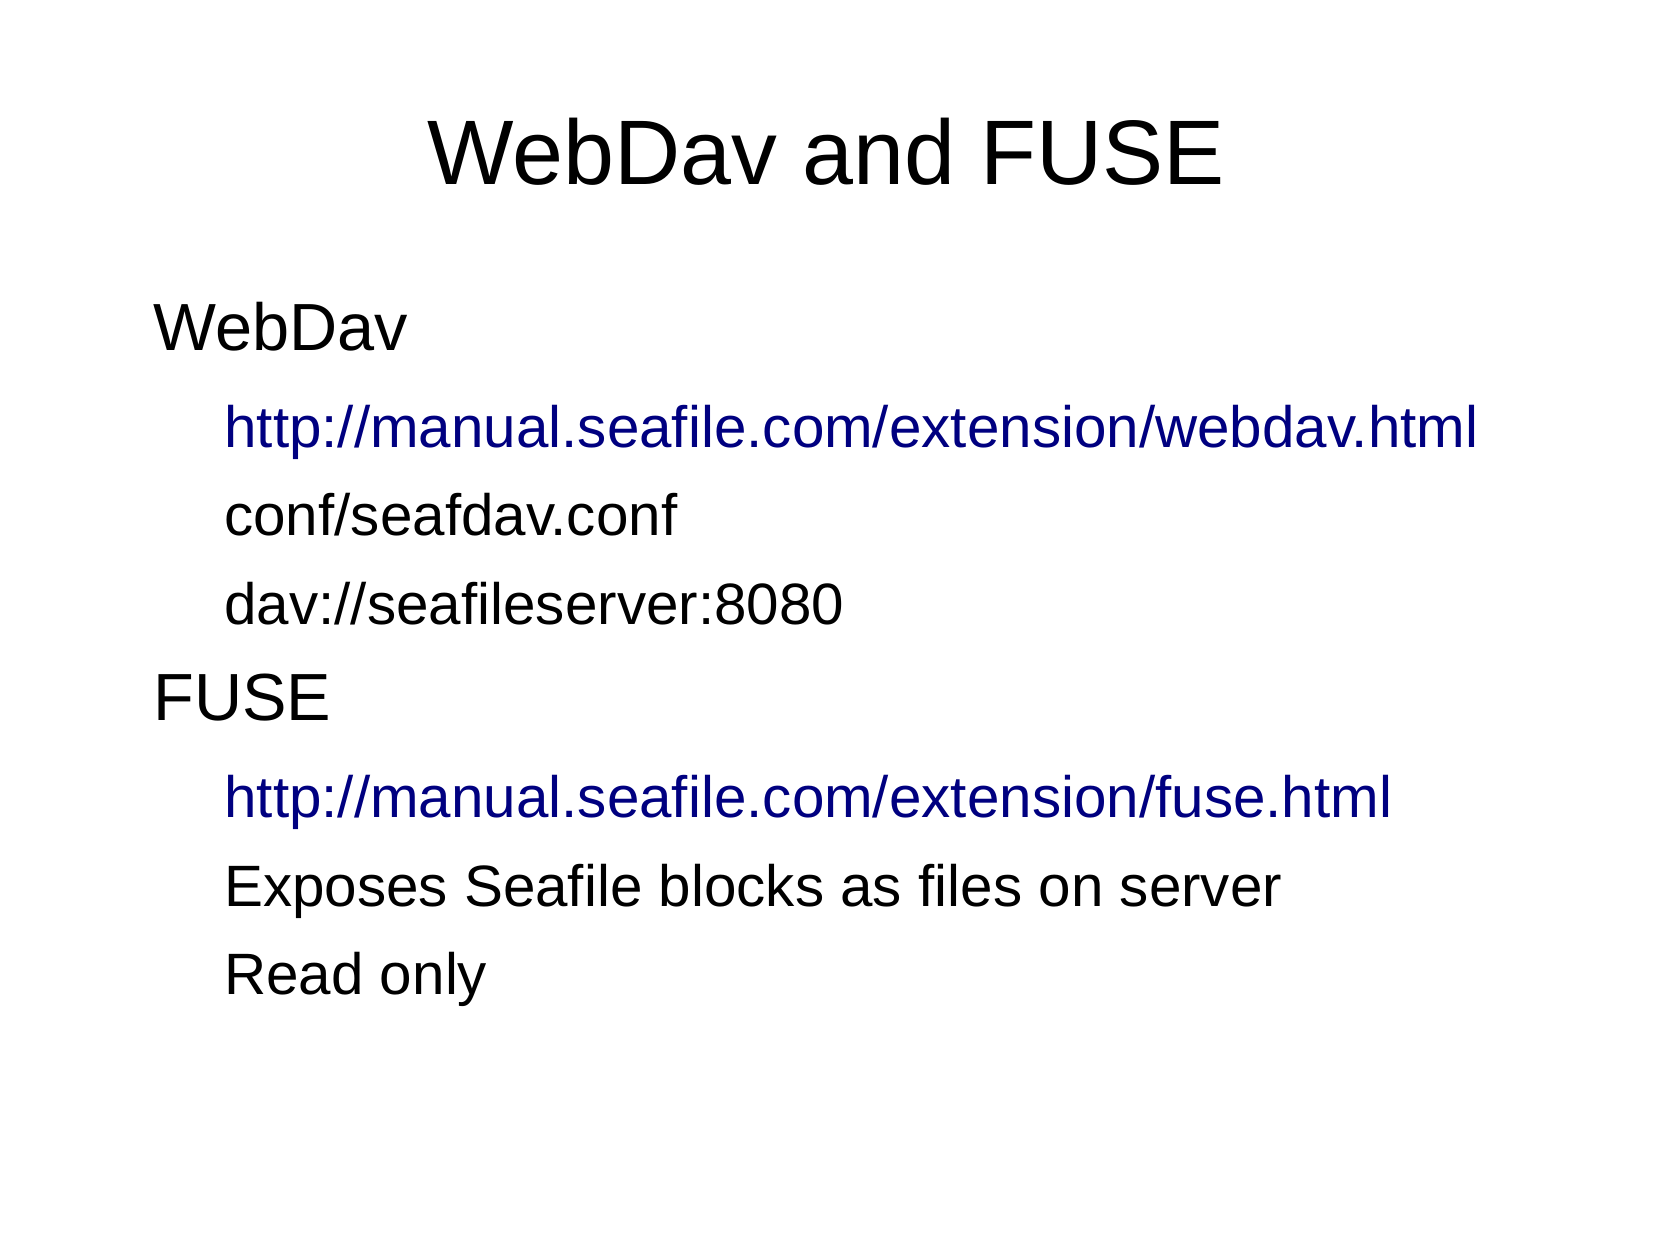

# WebDav and FUSE
WebDav
http://manual.seafile.com/extension/webdav.html
conf/seafdav.conf
dav://seafileserver:8080
FUSE
http://manual.seafile.com/extension/fuse.html
Exposes Seafile blocks as files on server
Read only